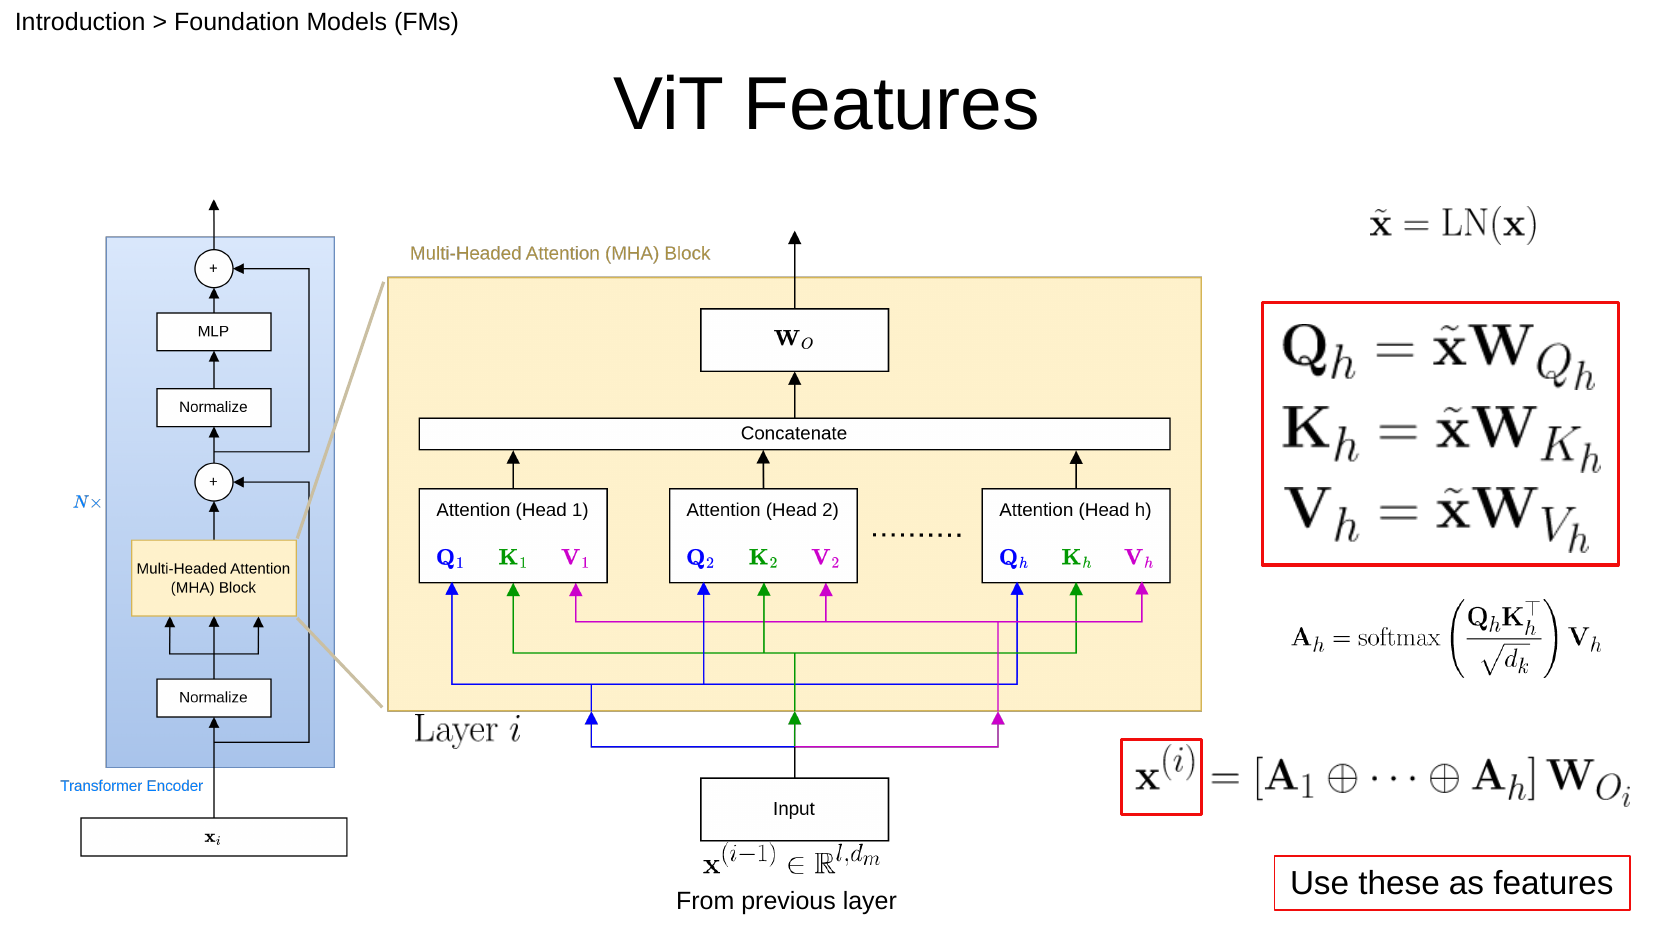

Introduction > Foundation Models (FMs)
# ViT Features
Use these as features
From previous layer